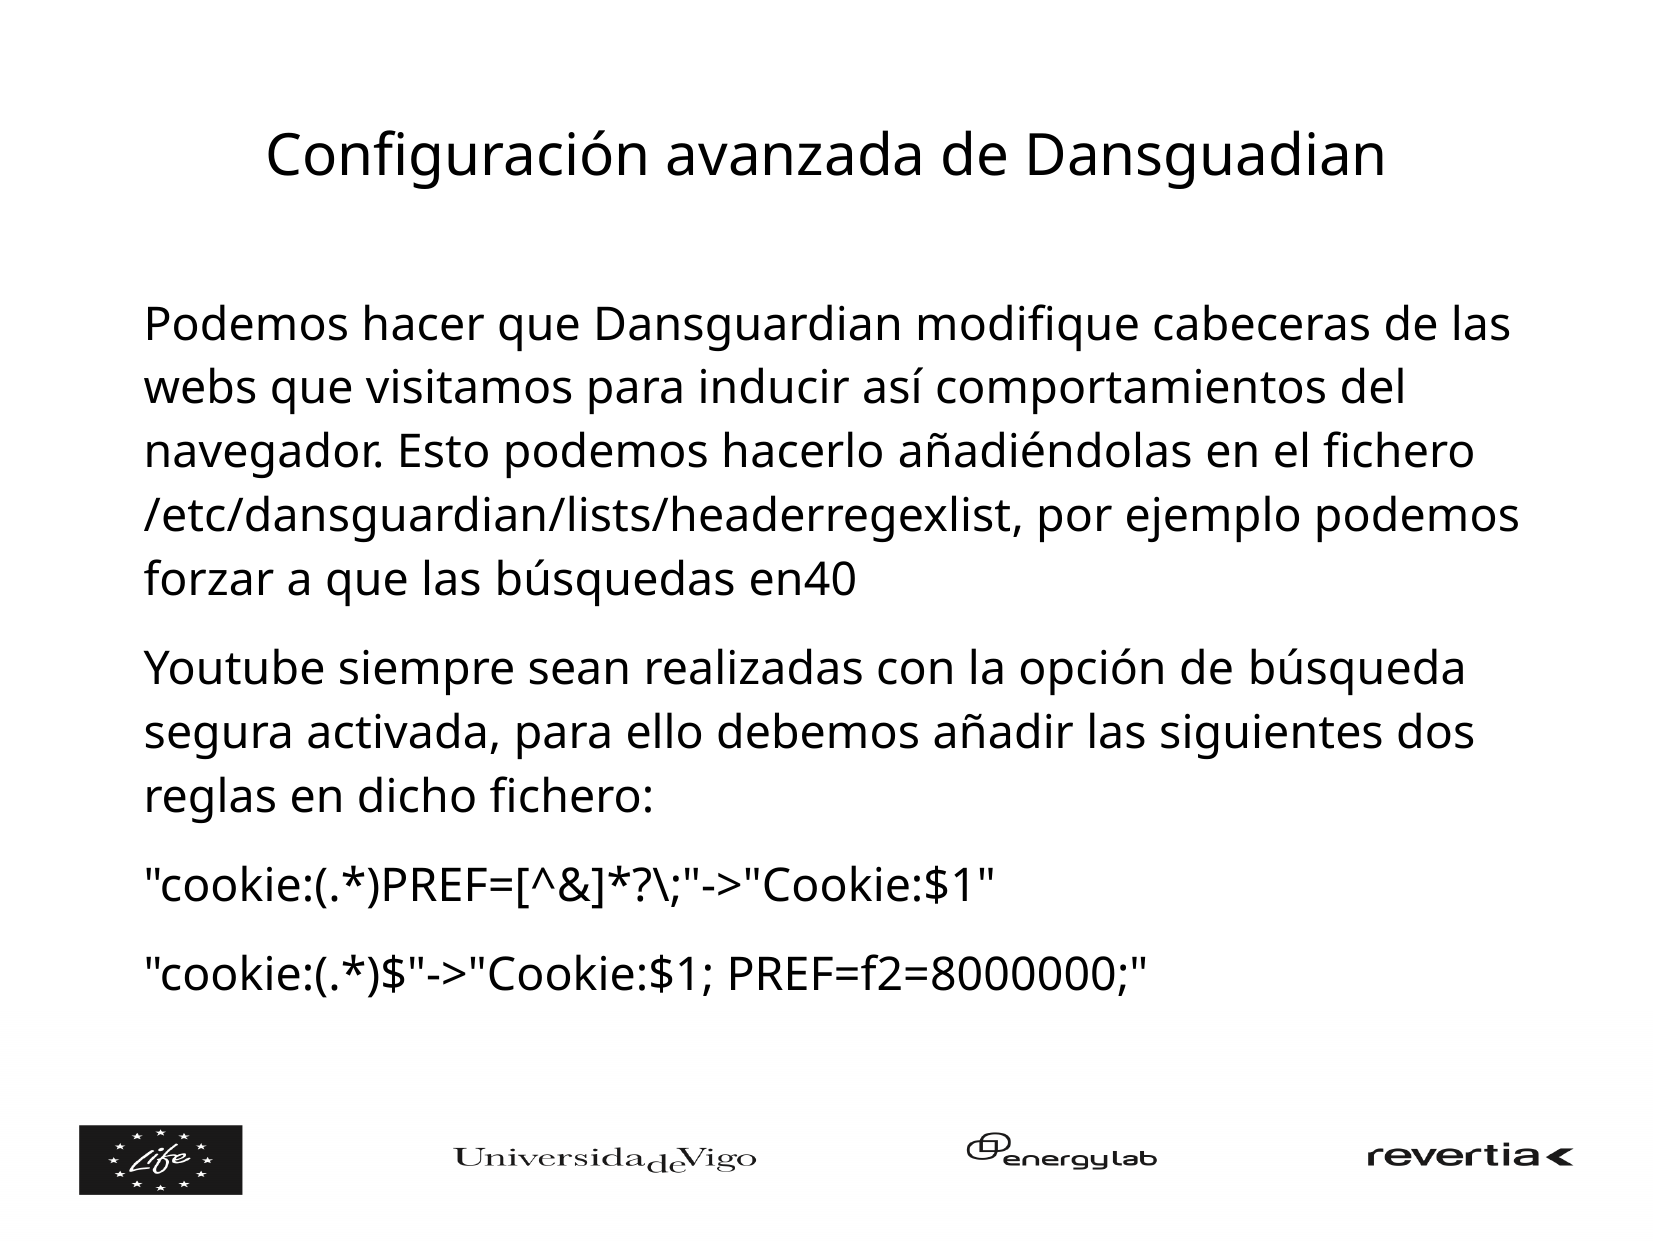

# Configuración avanzada de Dansguadian
Podemos hacer que Dansguardian modifique cabeceras de las webs que visitamos para inducir así comportamientos del navegador. Esto podemos hacerlo añadiéndolas en el fichero /etc/dansguardian/lists/headerregexlist, por ejemplo podemos forzar a que las búsquedas en40
Youtube siempre sean realizadas con la opción de búsqueda segura activada, para ello debemos añadir las siguientes dos reglas en dicho fichero:
"cookie:(.*)PREF=[^&]*?\;"->"Cookie:$1"
"cookie:(.*)$"->"Cookie:$1; PREF=f2=8000000;"